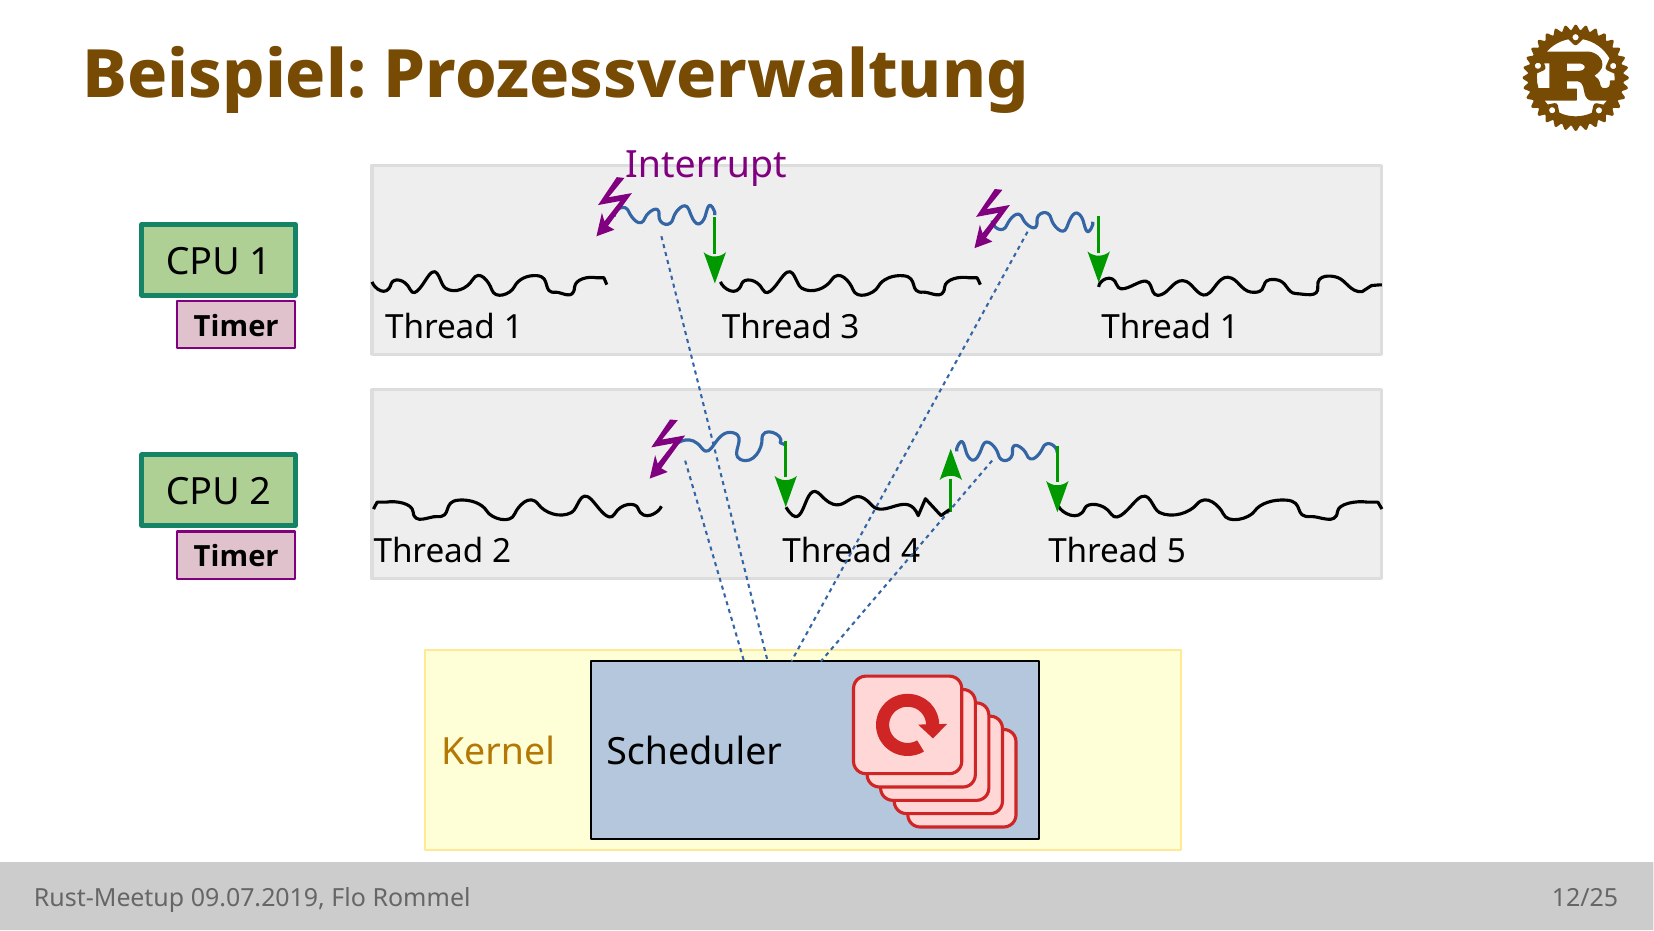

# Beispiel: Prozessverwaltung
Interrupt
CPU 1
Thread 1
Thread 3
Thread 1
Timer
CPU 2
Thread 4
Thread 2
Thread 5
Timer
Kernel
Scheduler
Rust-Meetup 09.07.2019, Flo Rommel
12